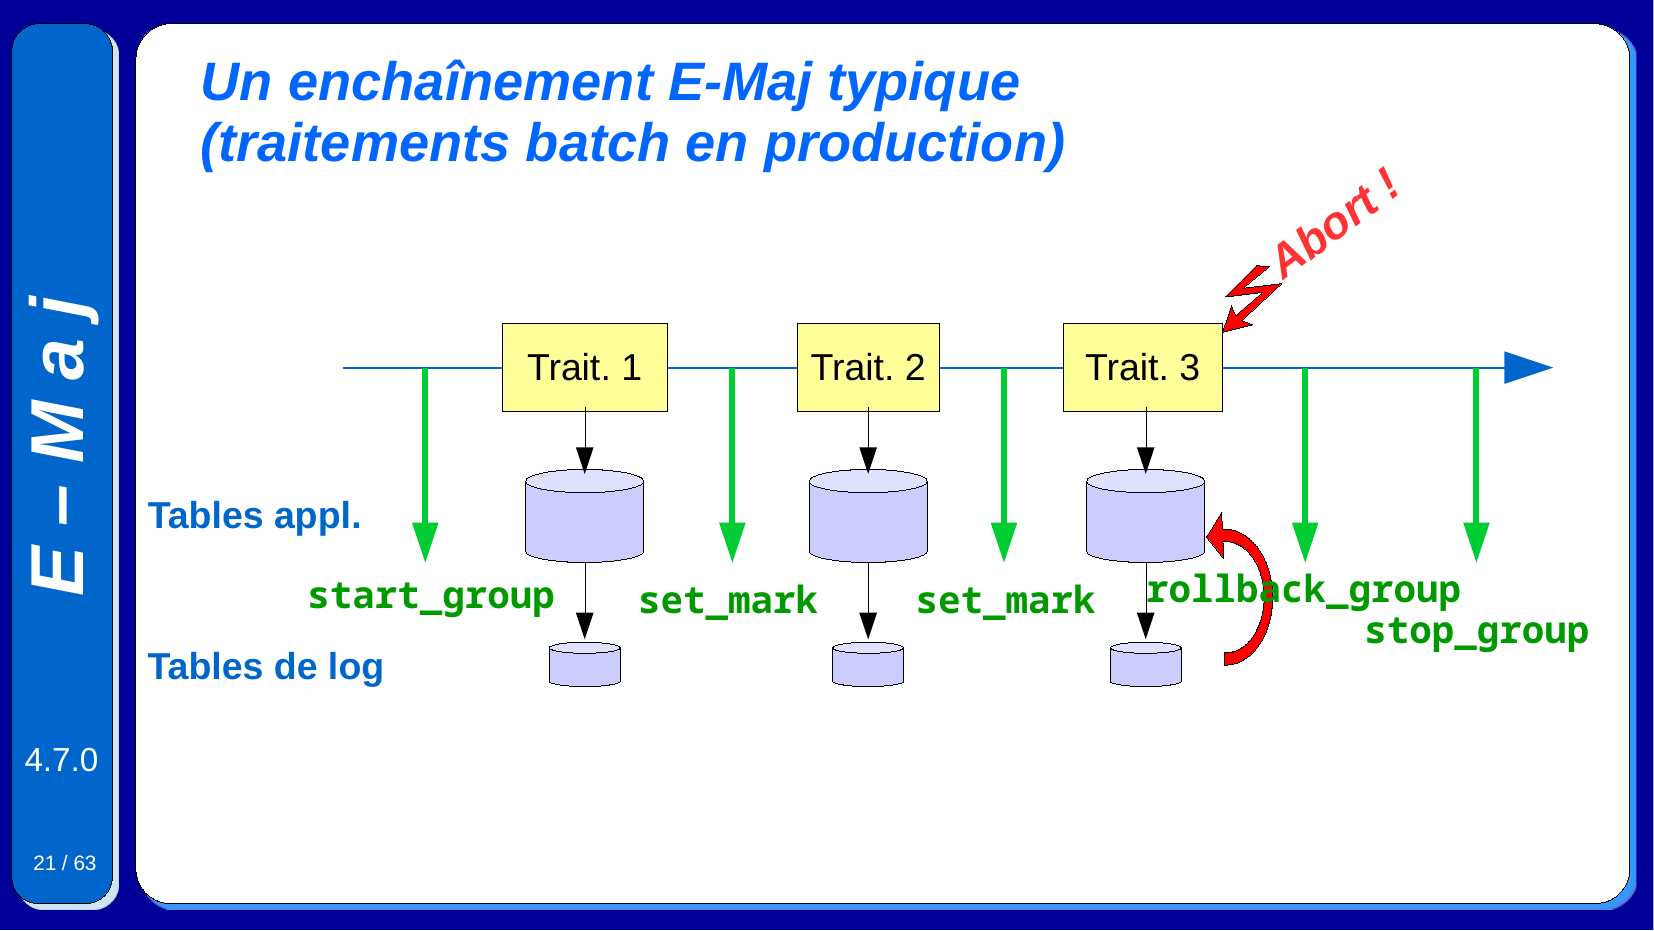

# Un enchaînement E-Maj typique (traitements batch en production)
Abort !
Trait. 1
Trait. 2
Trait. 3
Tables appl.
rollback_group
start_group
set_mark
set_mark
stop_group
Tables de log